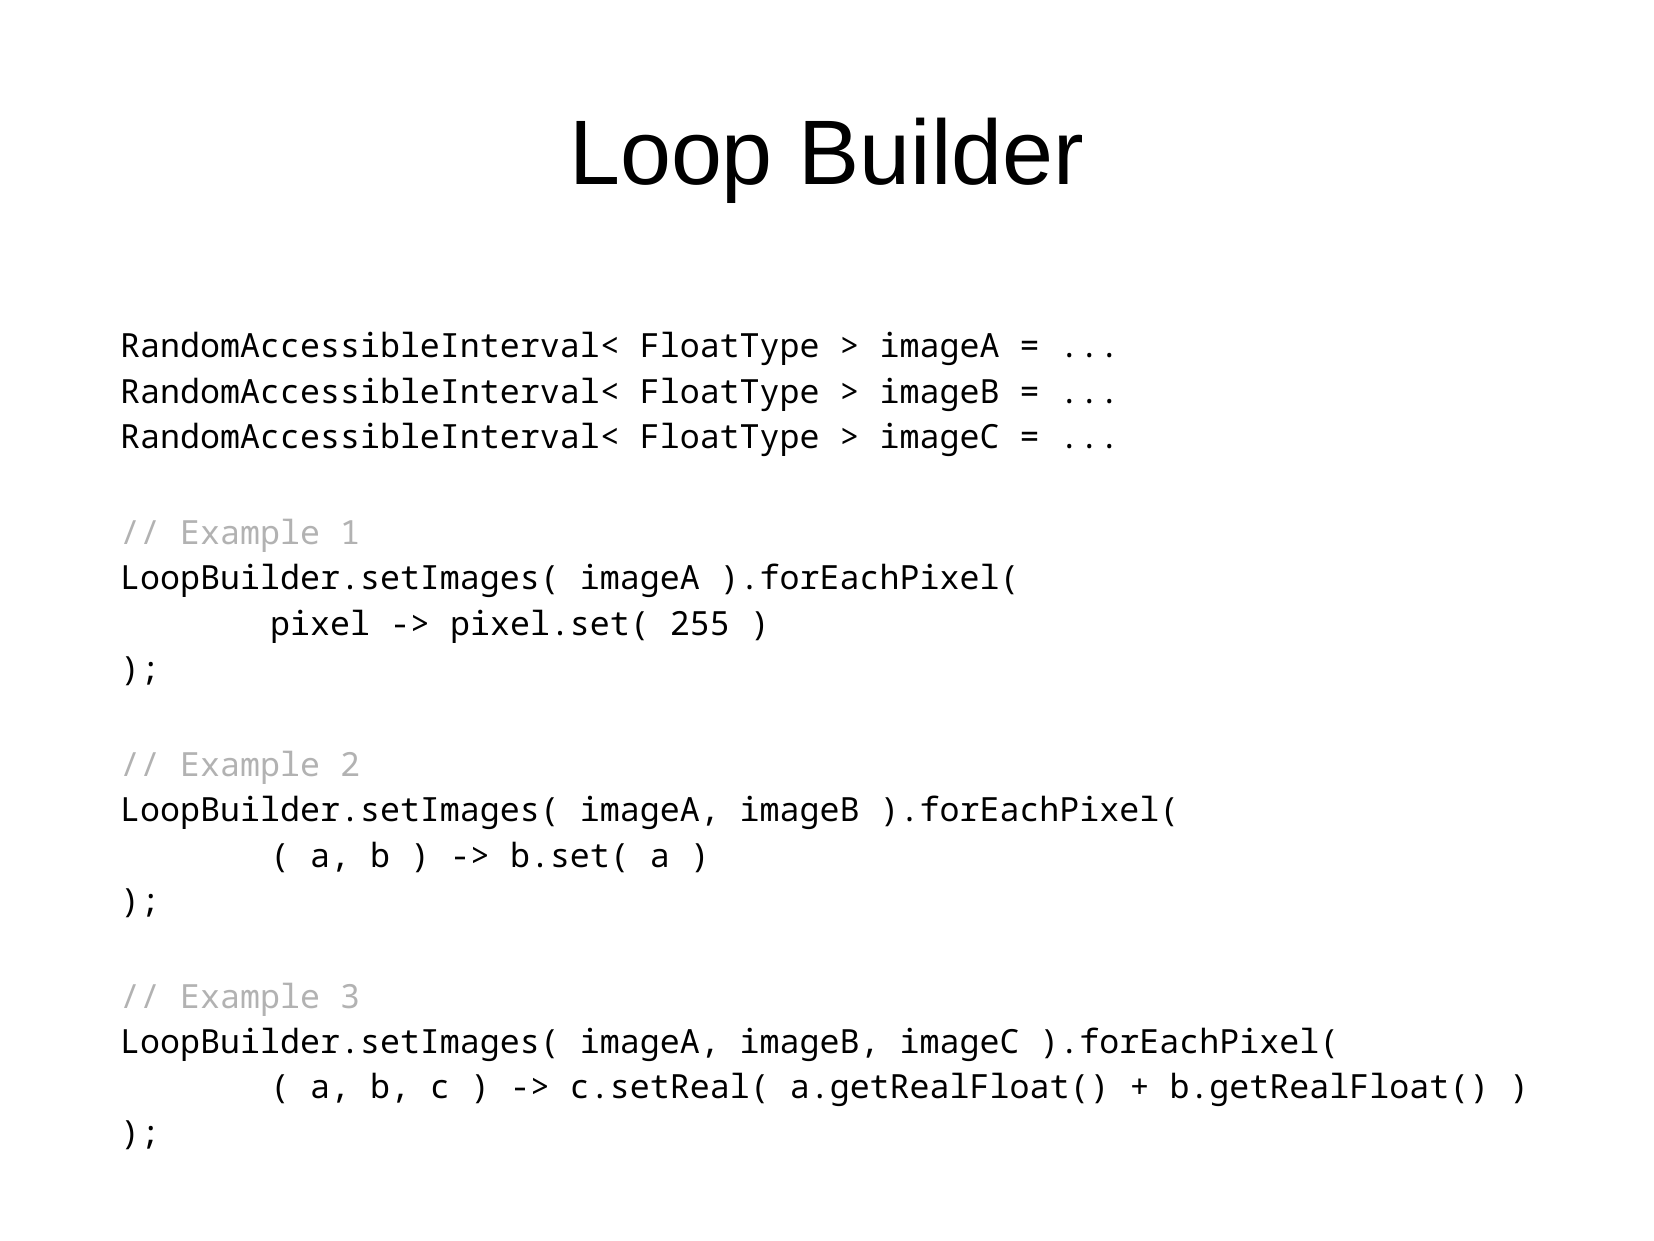

# Loop Builder
RandomAccessibleInterval< FloatType > imageA = ...
RandomAccessibleInterval< FloatType > imageB = ...
RandomAccessibleInterval< FloatType > imageC = ...
// Example 1
LoopBuilder.setImages( imageA ).forEachPixel(
		pixel -> pixel.set( 255 )
);
// Example 2
LoopBuilder.setImages( imageA, imageB ).forEachPixel(
		( a, b ) -> b.set( a )
);
// Example 3
LoopBuilder.setImages( imageA, imageB, imageC ).forEachPixel(
		( a, b, c ) -> c.setReal( a.getRealFloat() + b.getRealFloat() )
);